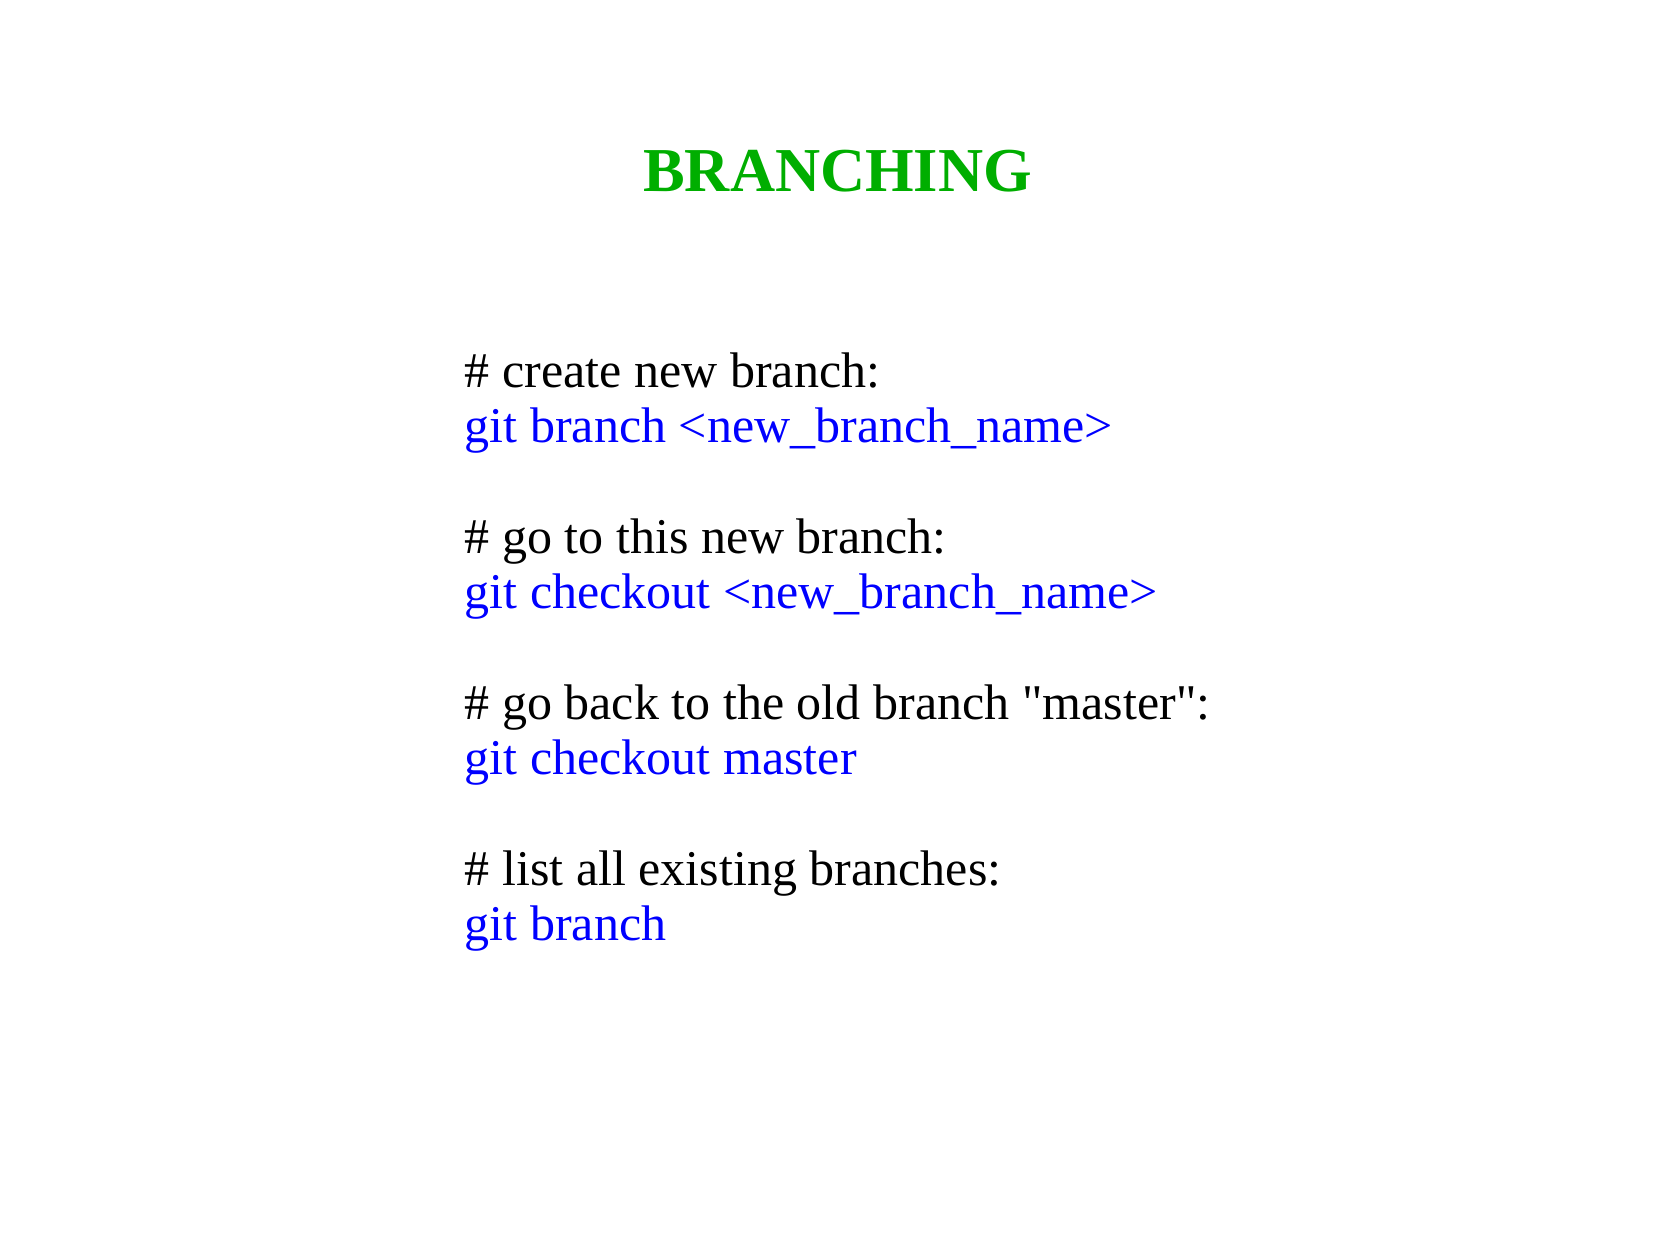

BRANCHING
# create new branch:
git branch <new_branch_name>
# go to this new branch:
git checkout <new_branch_name>
# go back to the old branch "master":
git checkout master
# list all existing branches:
git branch